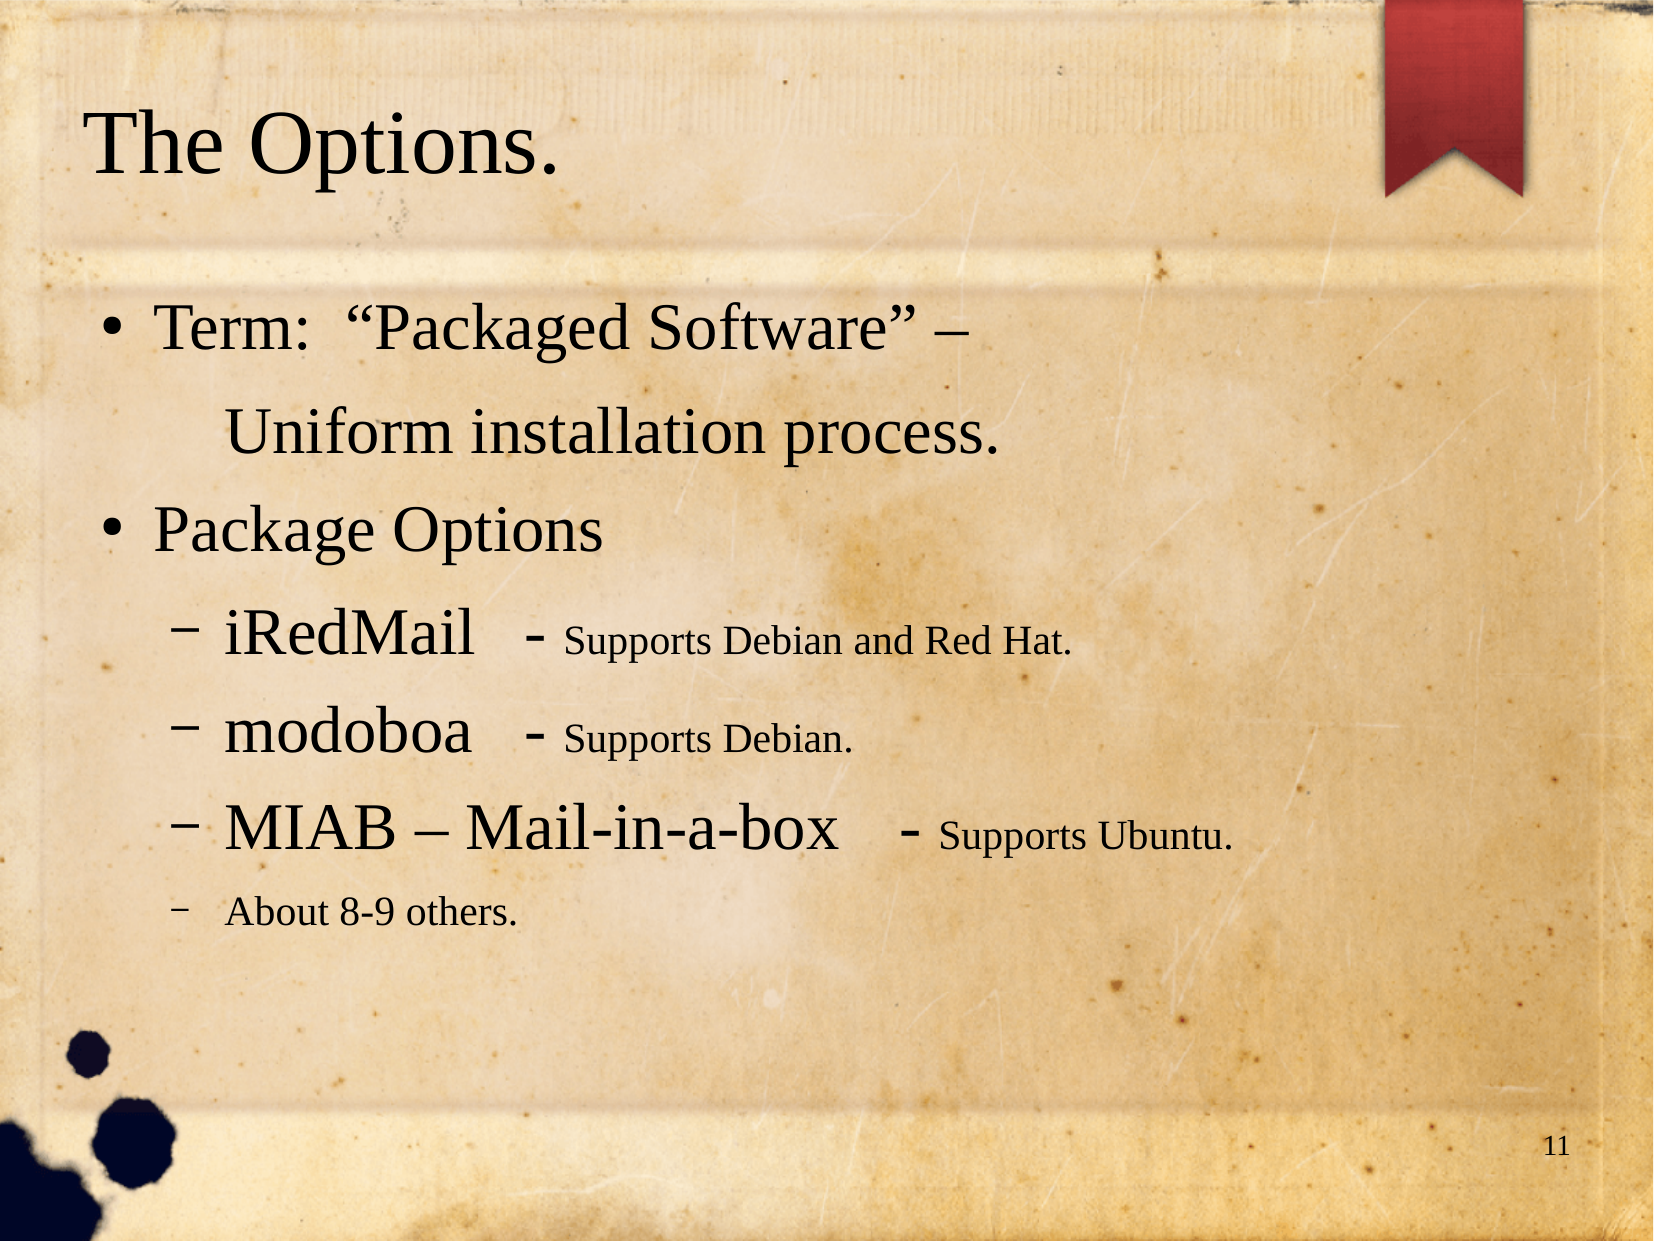

# The Options.
Term: “Packaged Software” –
Uniform installation process.
Package Options
iRedMail	- Supports Debian and Red Hat.
modoboa	- Supports Debian.
MIAB – Mail-in-a-box	- Supports Ubuntu.
About 8-9 others.
11